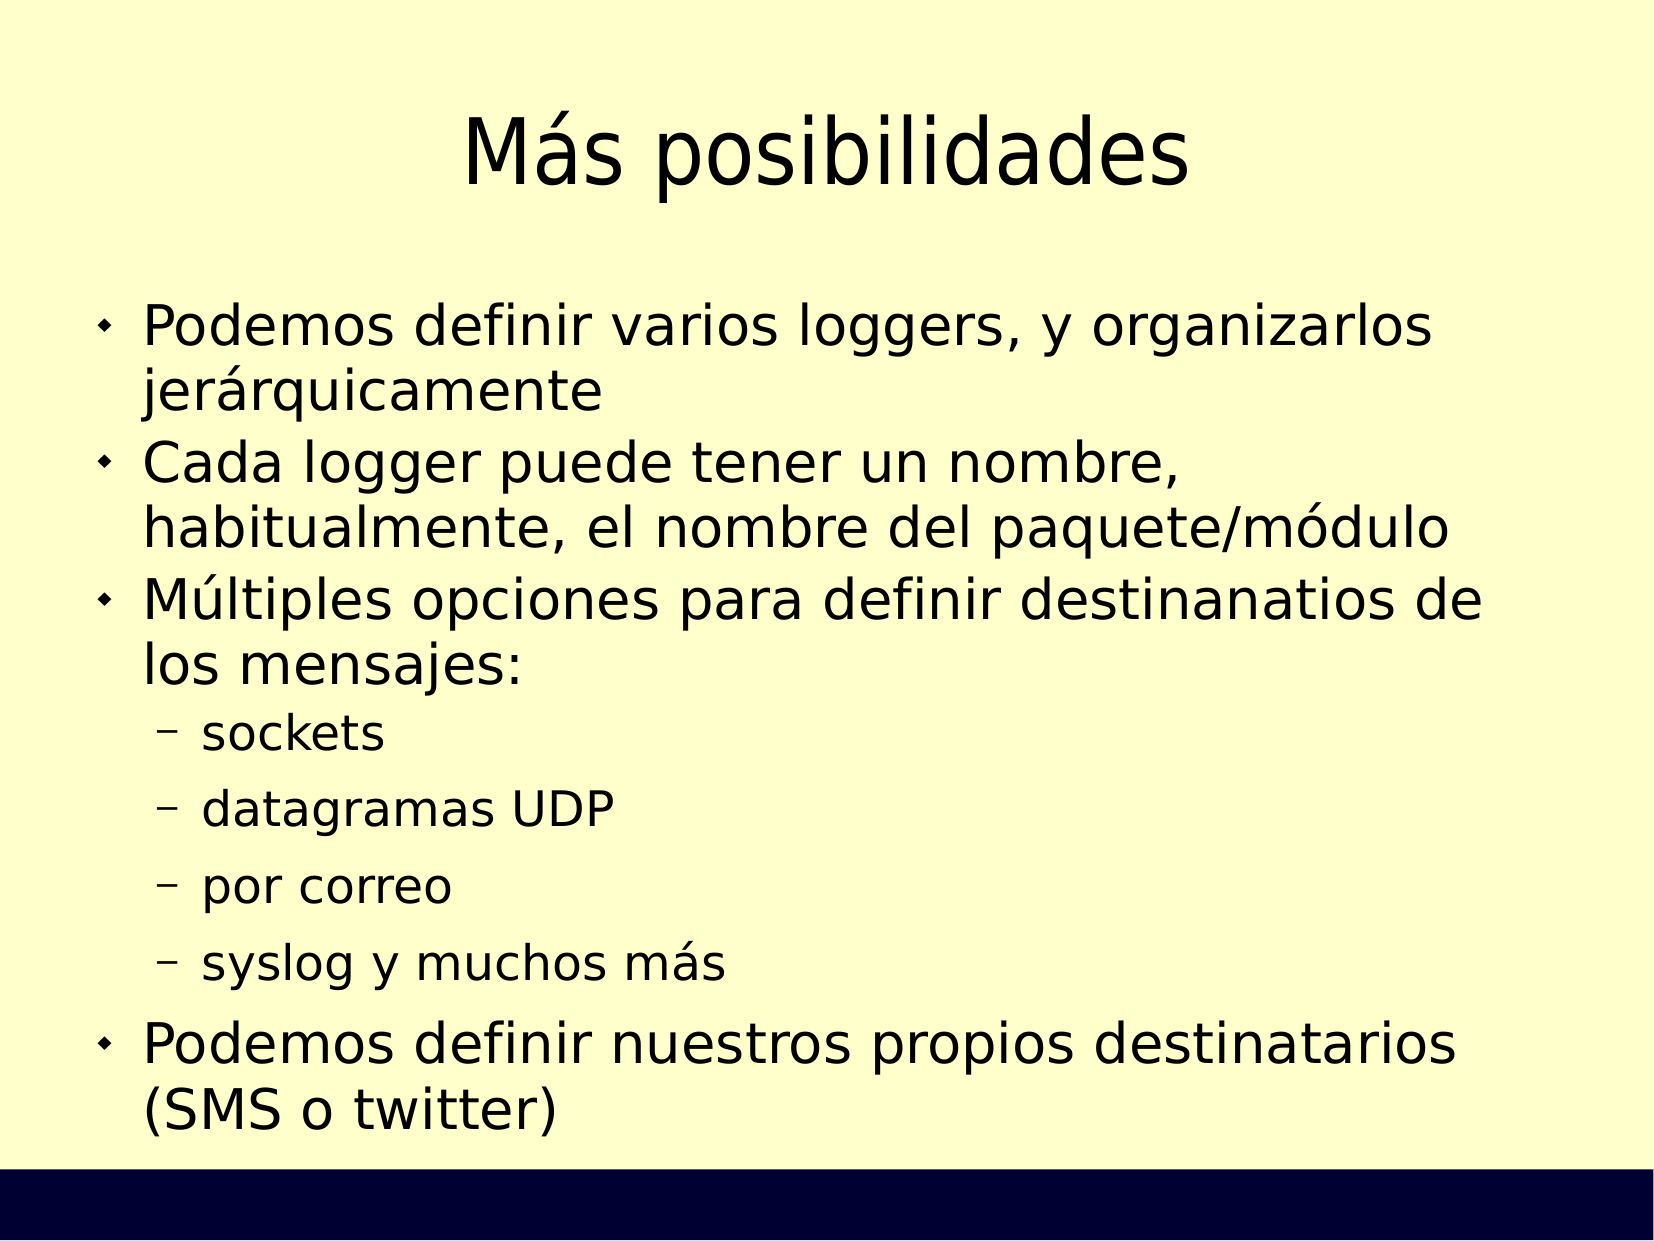

# Más posibilidades
Podemos definir varios loggers, y organizarlos jerárquicamente
Cada logger puede tener un nombre, habitualmente, el nombre del paquete/módulo
Múltiples opciones para definir destinanatios de los mensajes:
sockets
datagramas UDP
por correo
syslog y muchos más
Podemos definir nuestros propios destinatarios (SMS o twitter)